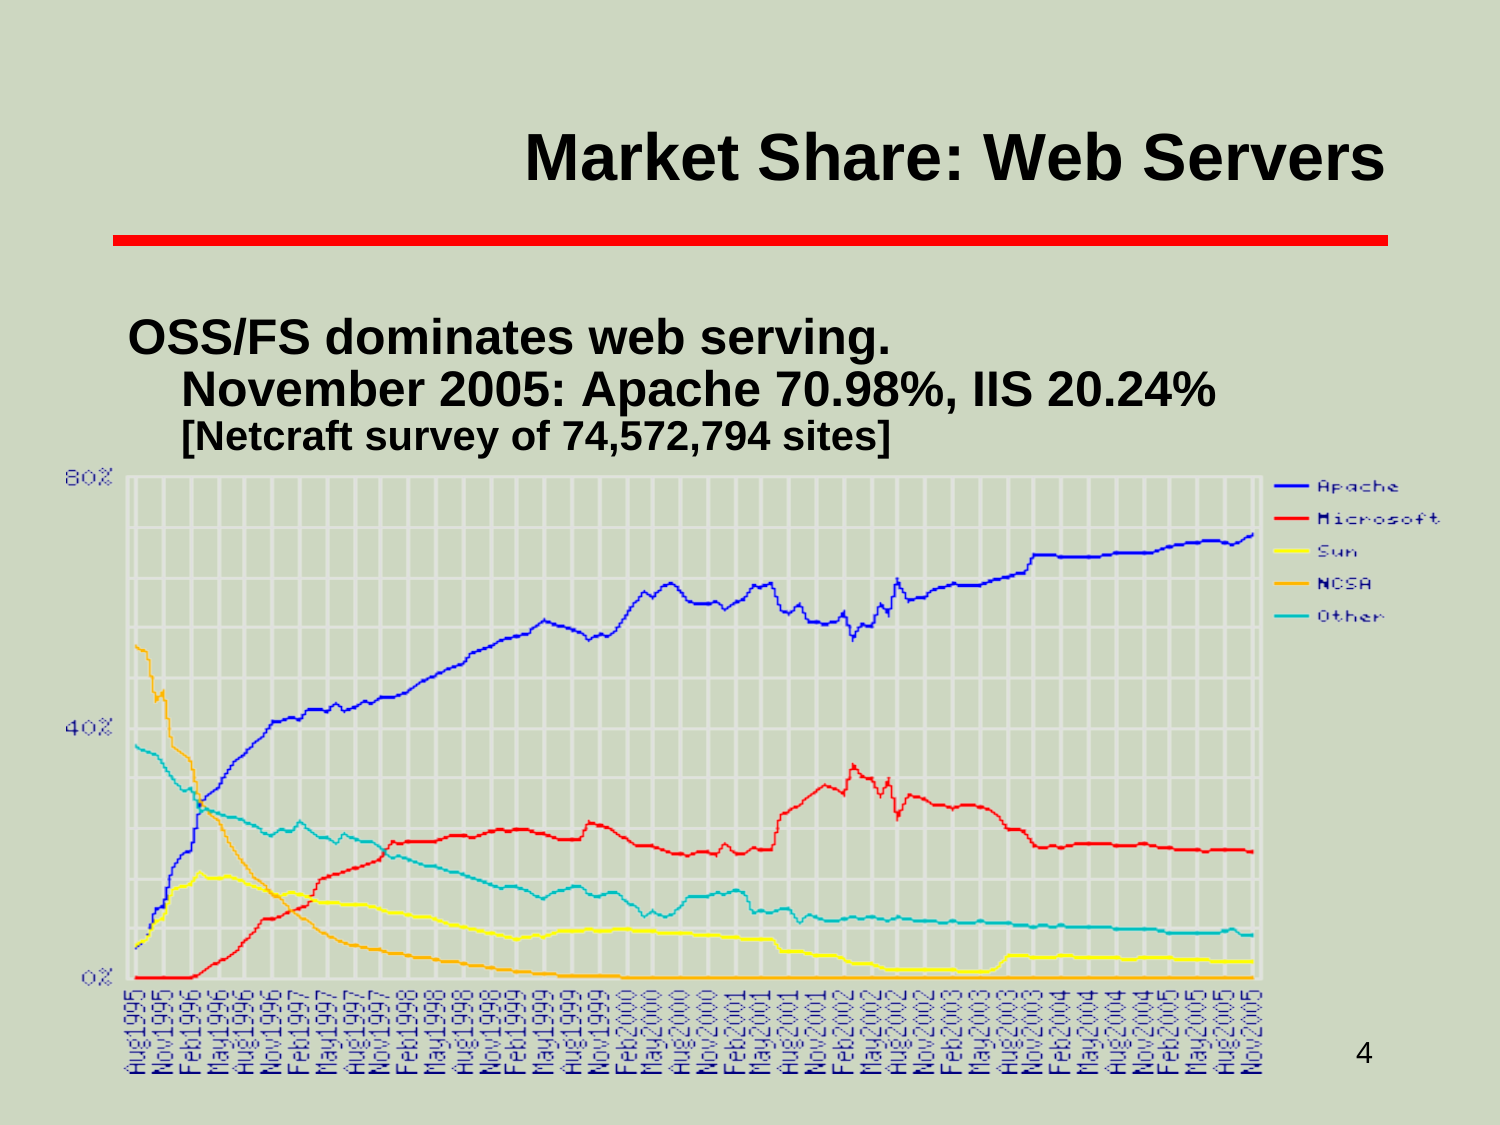

# Market Share: Web Servers
OSS/FS dominates web serving.
November 2005: Apache 70.98%, IIS 20.24%
[Netcraft survey of 74,572,794 sites]